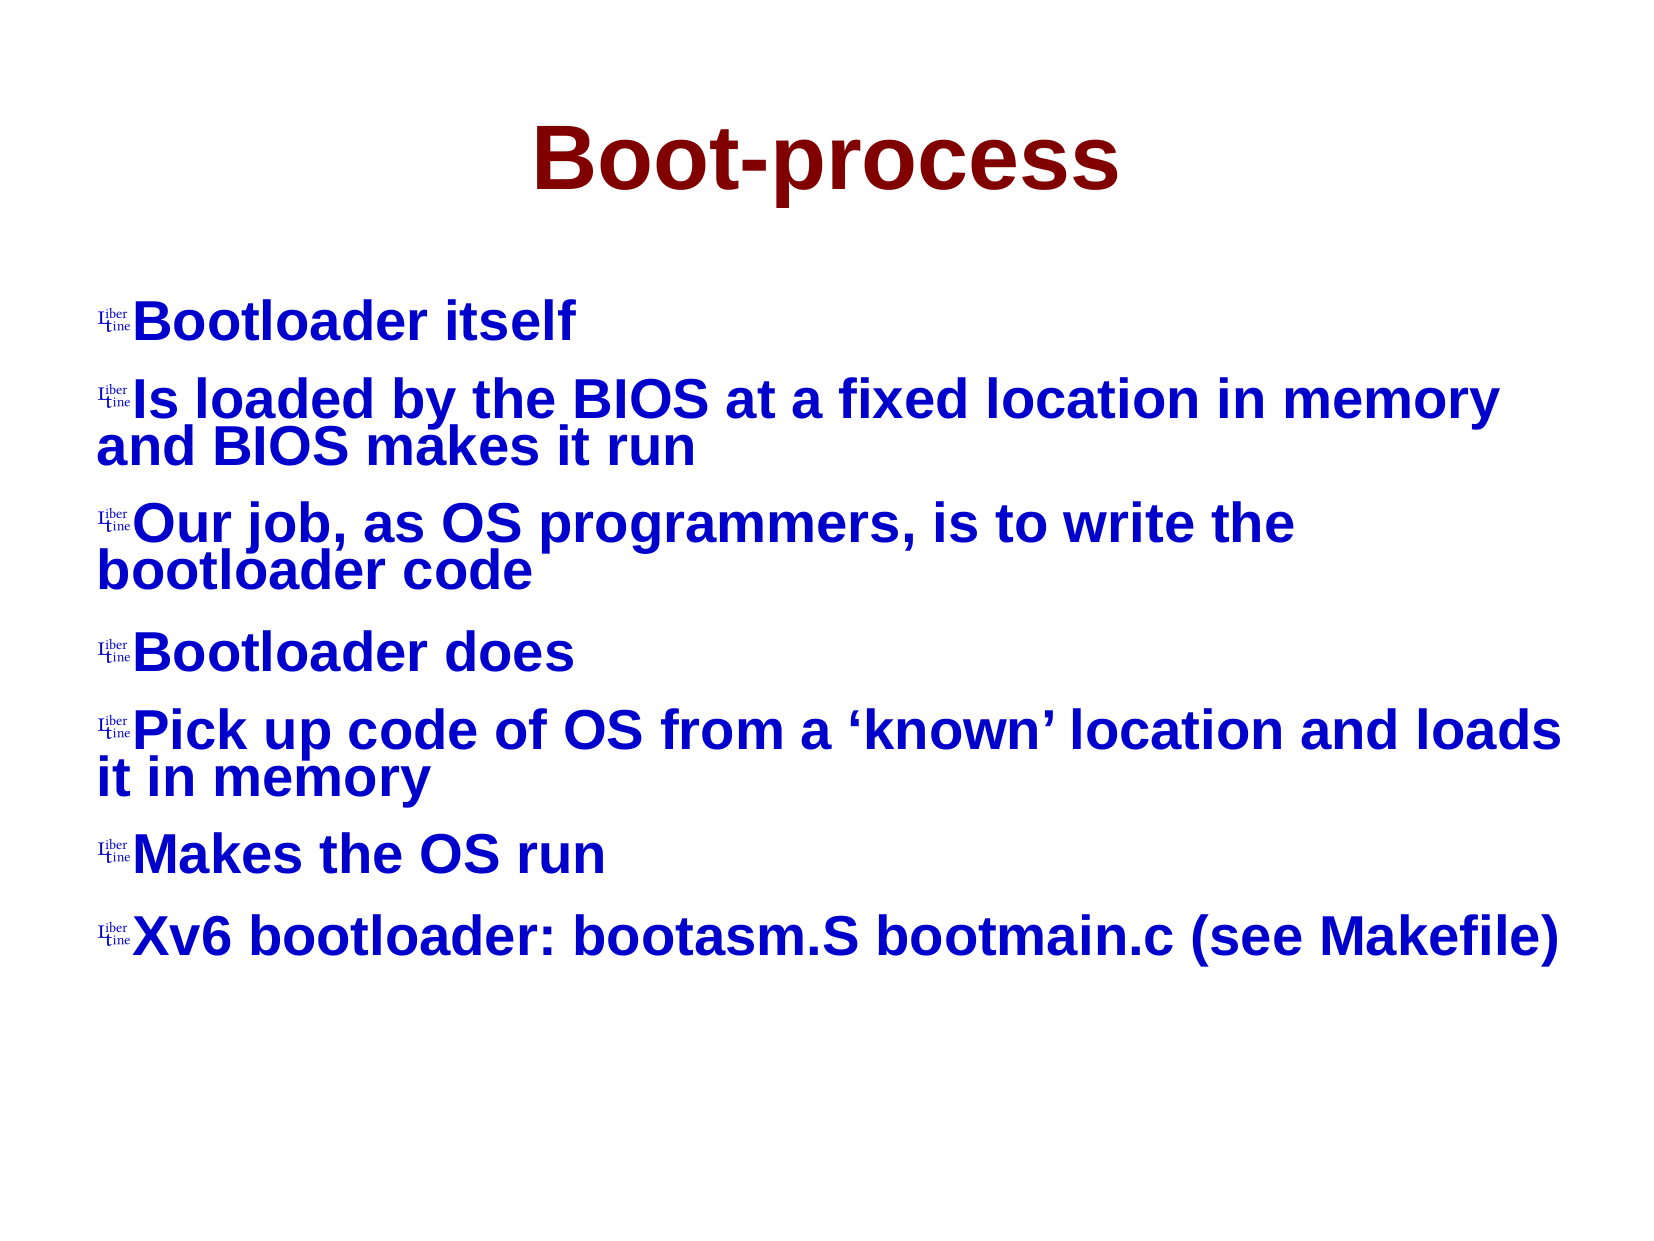

# Boot-process
Bootloader itself
Is loaded by the BIOS at a fixed location in memory and BIOS makes it run
Our job, as OS programmers, is to write the bootloader code
Bootloader does
Pick up code of OS from a ‘known’ location and loads it in memory
Makes the OS run
Xv6 bootloader: bootasm.S bootmain.c (see Makefile)